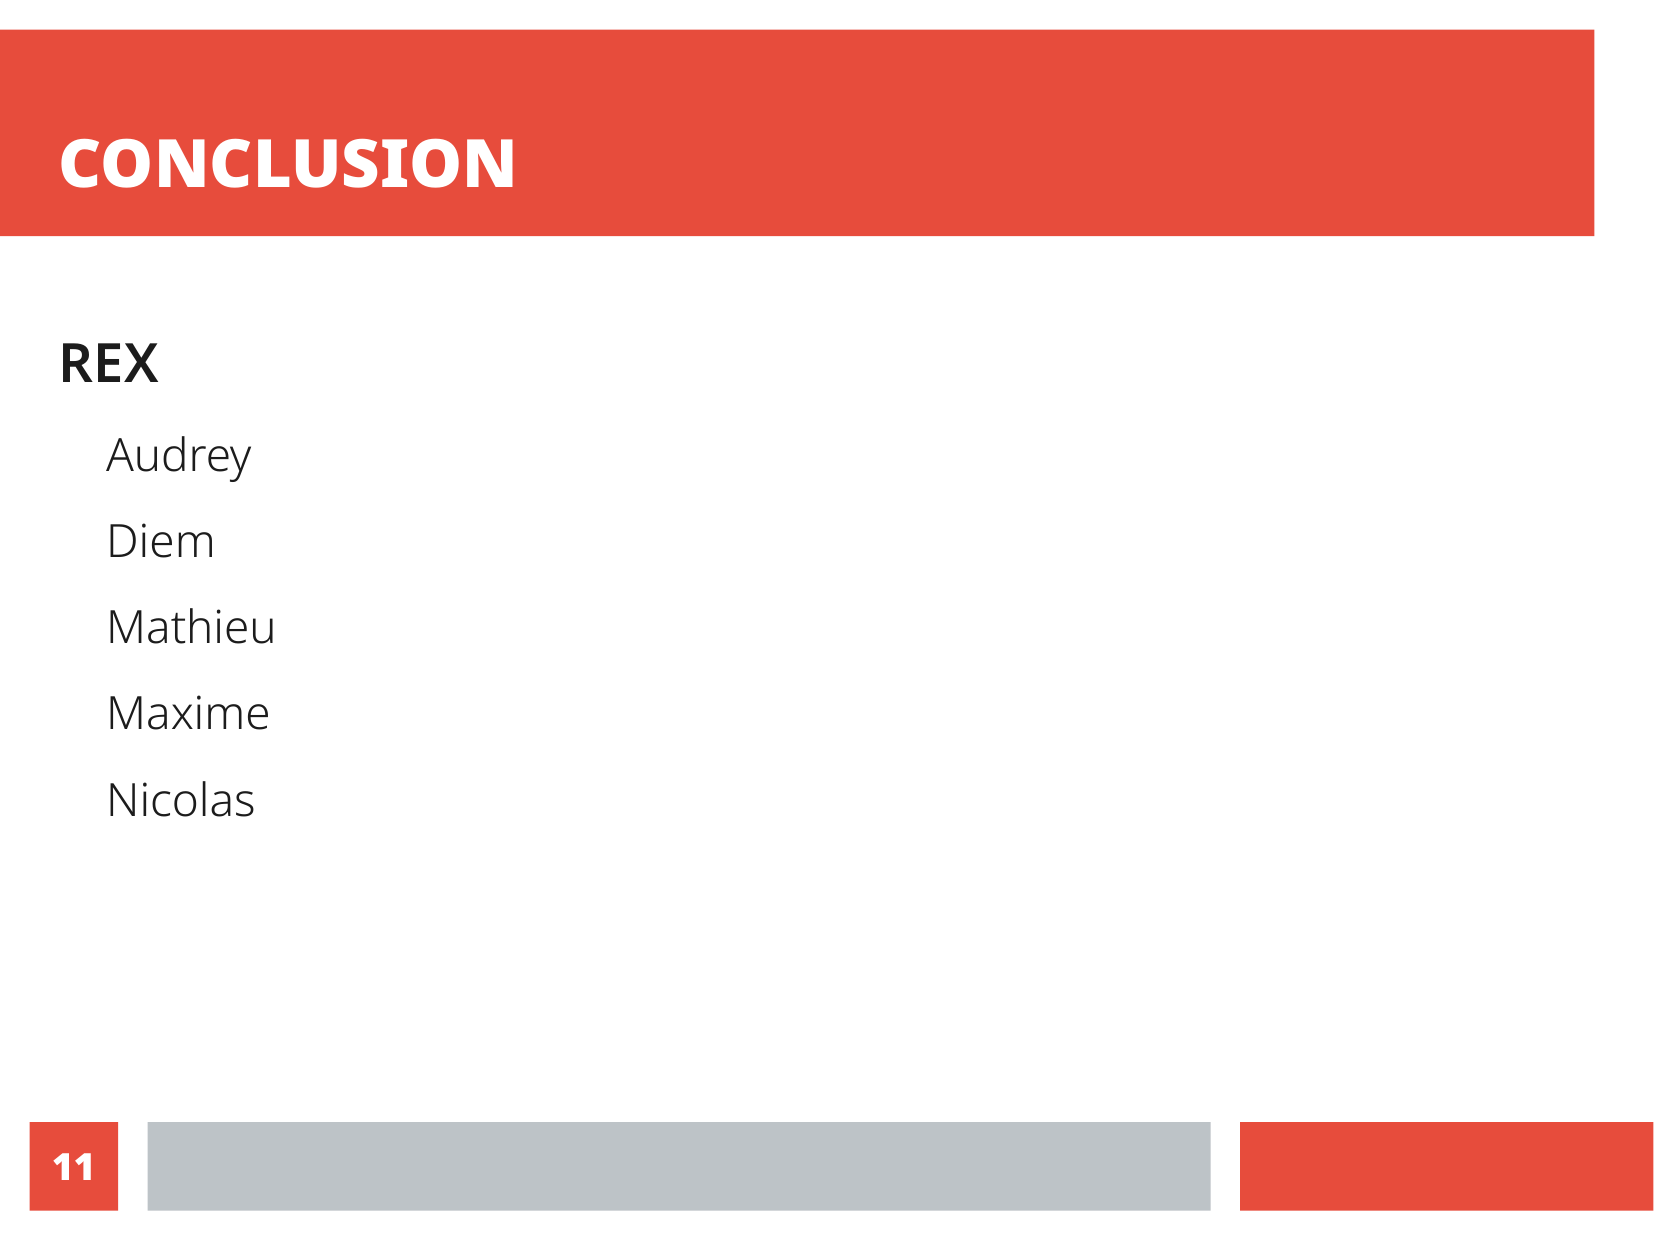

# CONCLUSION
REX
Audrey
Diem
Mathieu
Maxime
Nicolas
11